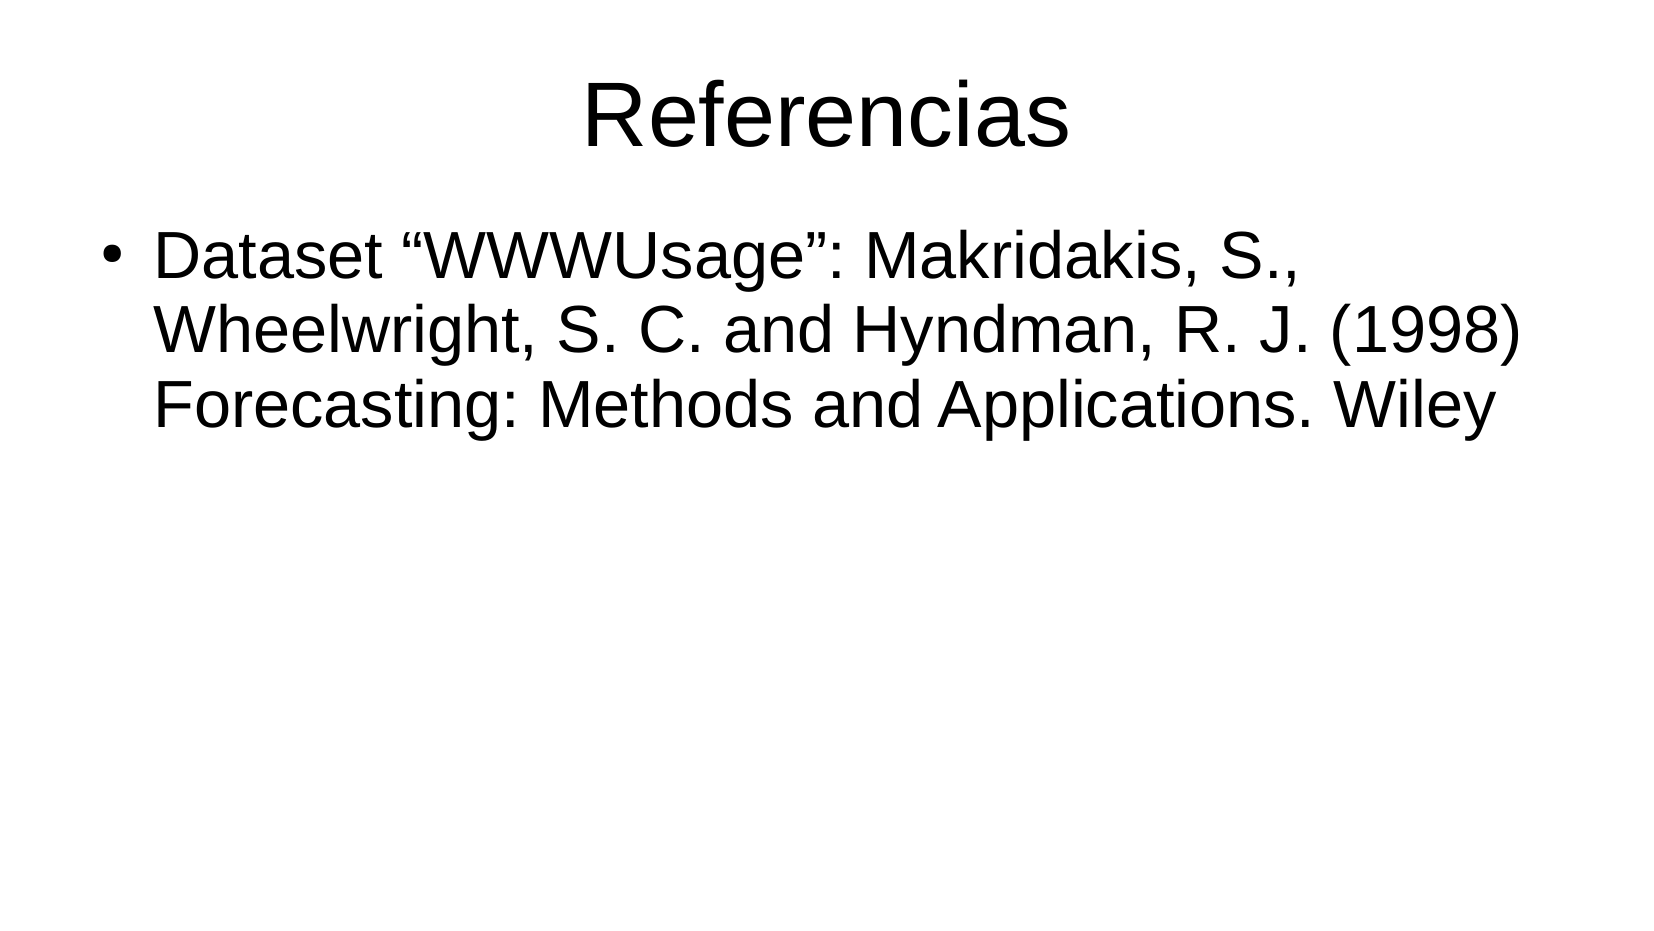

# Referencias
Dataset “WWWUsage”: Makridakis, S., Wheelwright, S. C. and Hyndman, R. J. (1998) Forecasting: Methods and Applications. Wiley